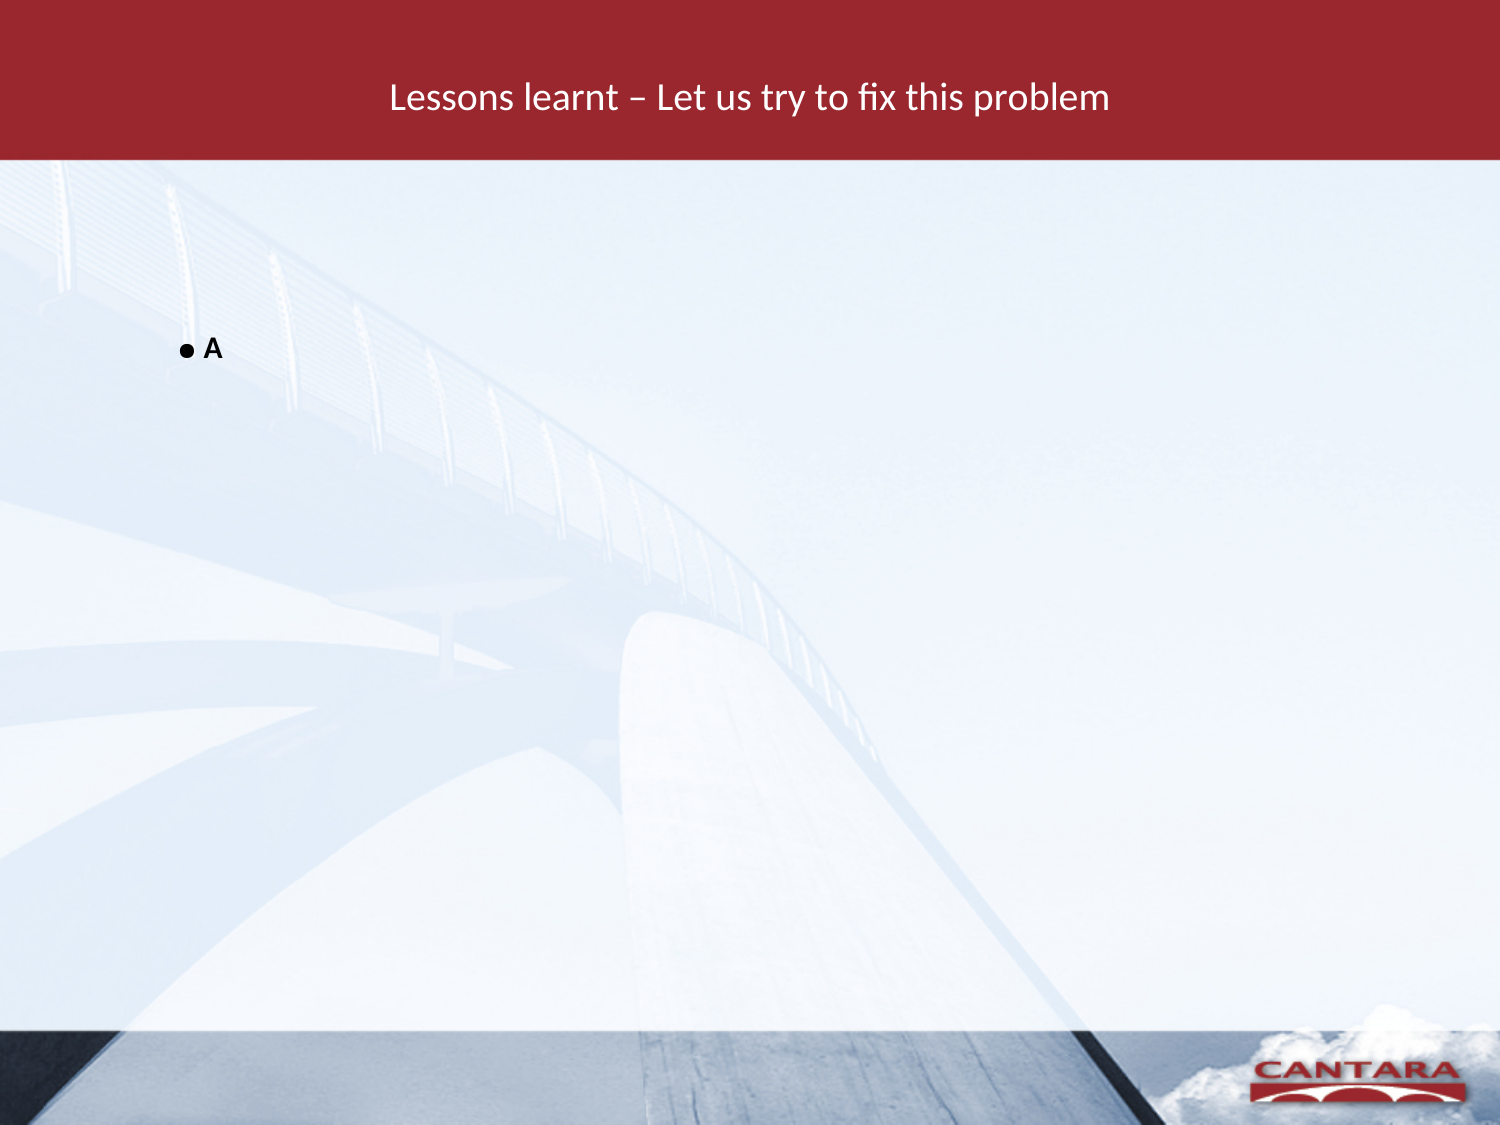

Lessons learnt – Let us try to fix this problem
 A